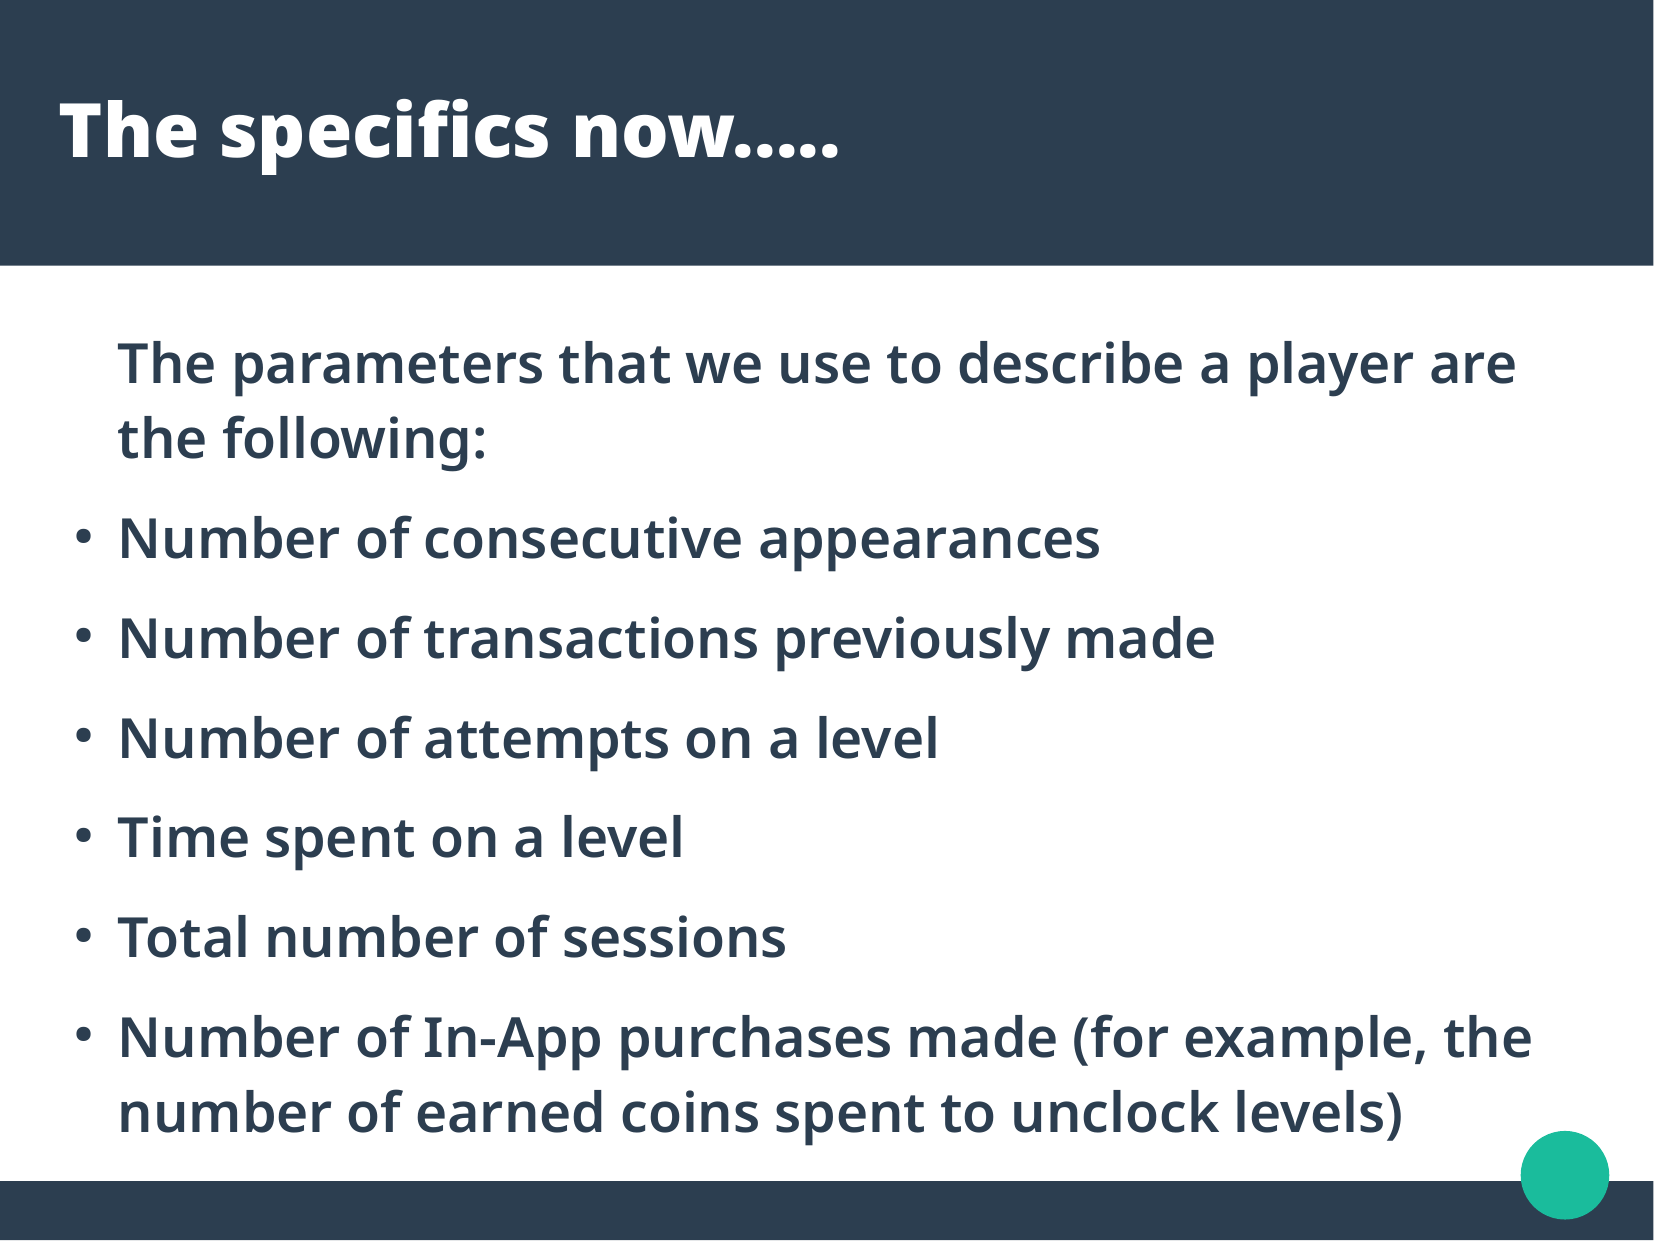

# The specifics now.....
The parameters that we use to describe a player are the following:
Number of consecutive appearances
Number of transactions previously made
Number of attempts on a level
Time spent on a level
Total number of sessions
Number of In-App purchases made (for example, the number of earned coins spent to unclock levels)